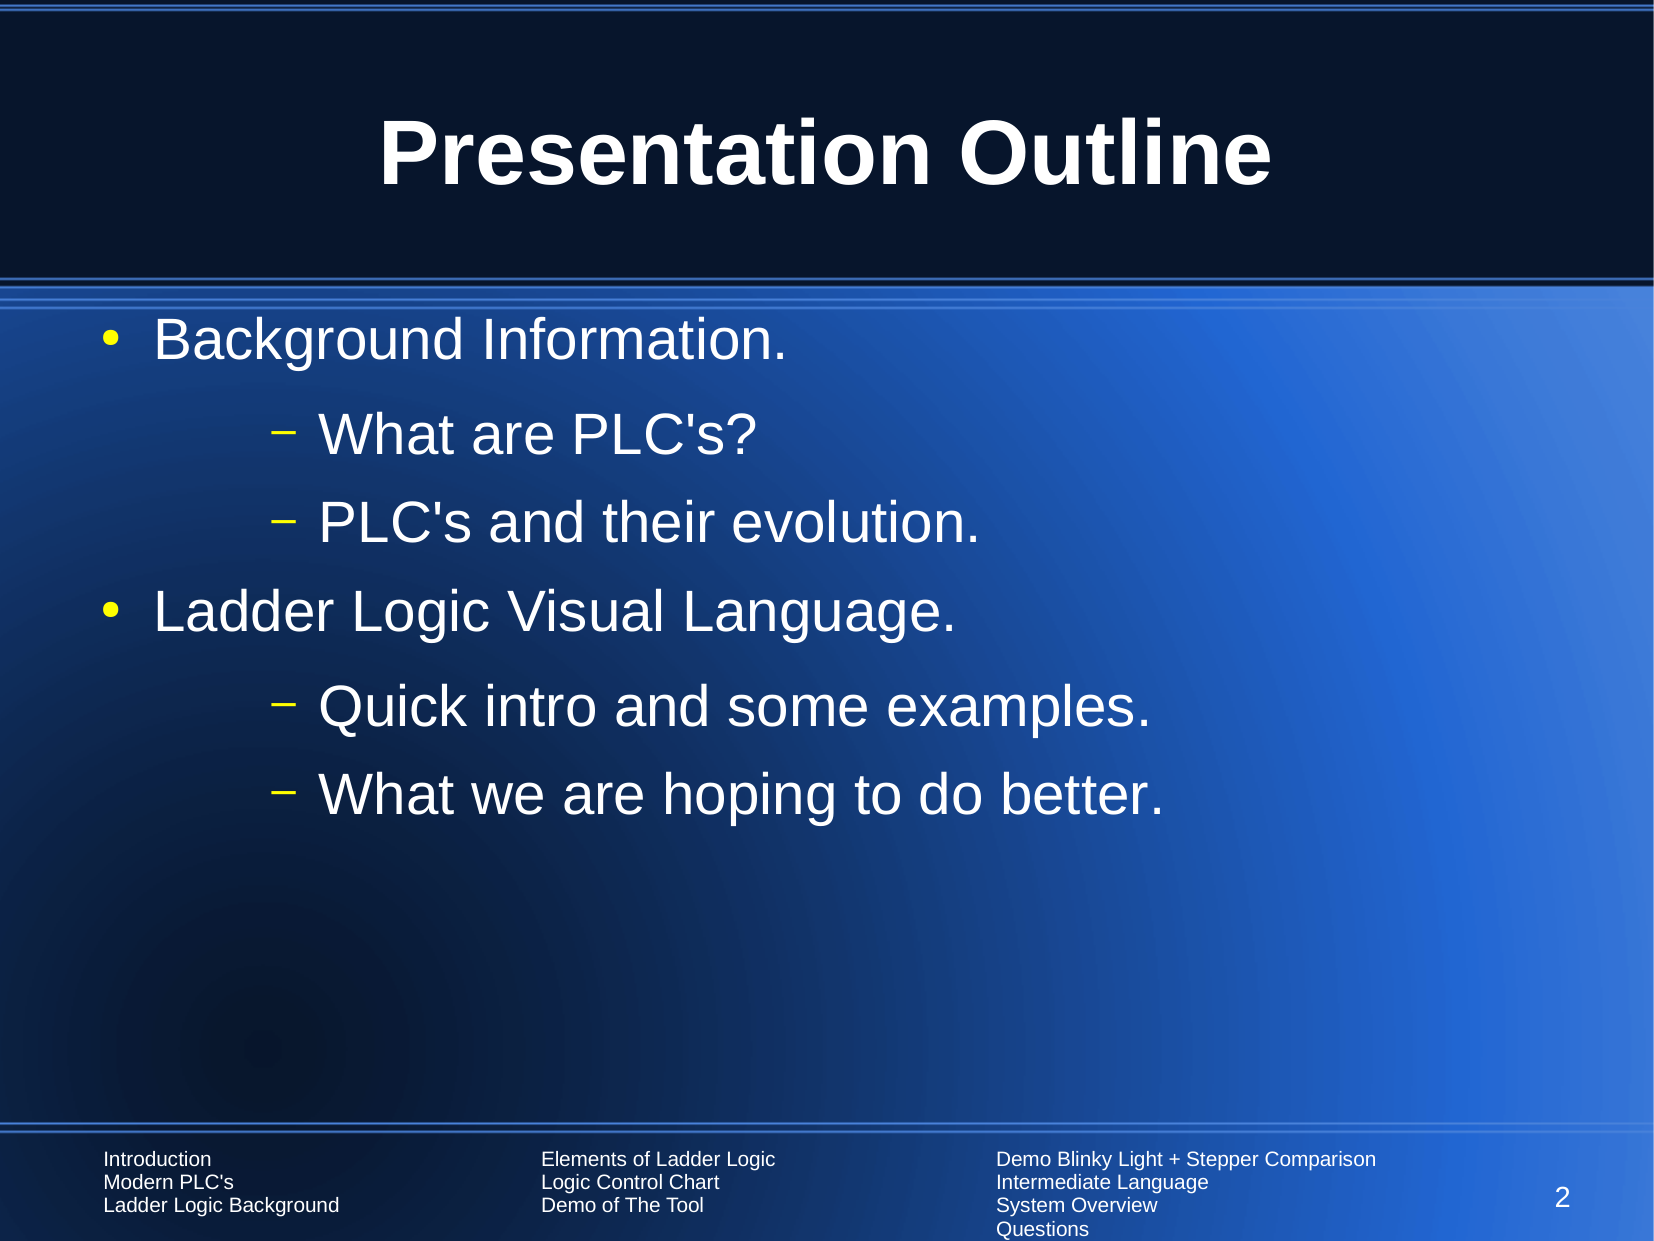

# Presentation Outline
Background Information.
What are PLC's?
PLC's and their evolution.
Ladder Logic Visual Language.
Quick intro and some examples.
What we are hoping to do better.
2